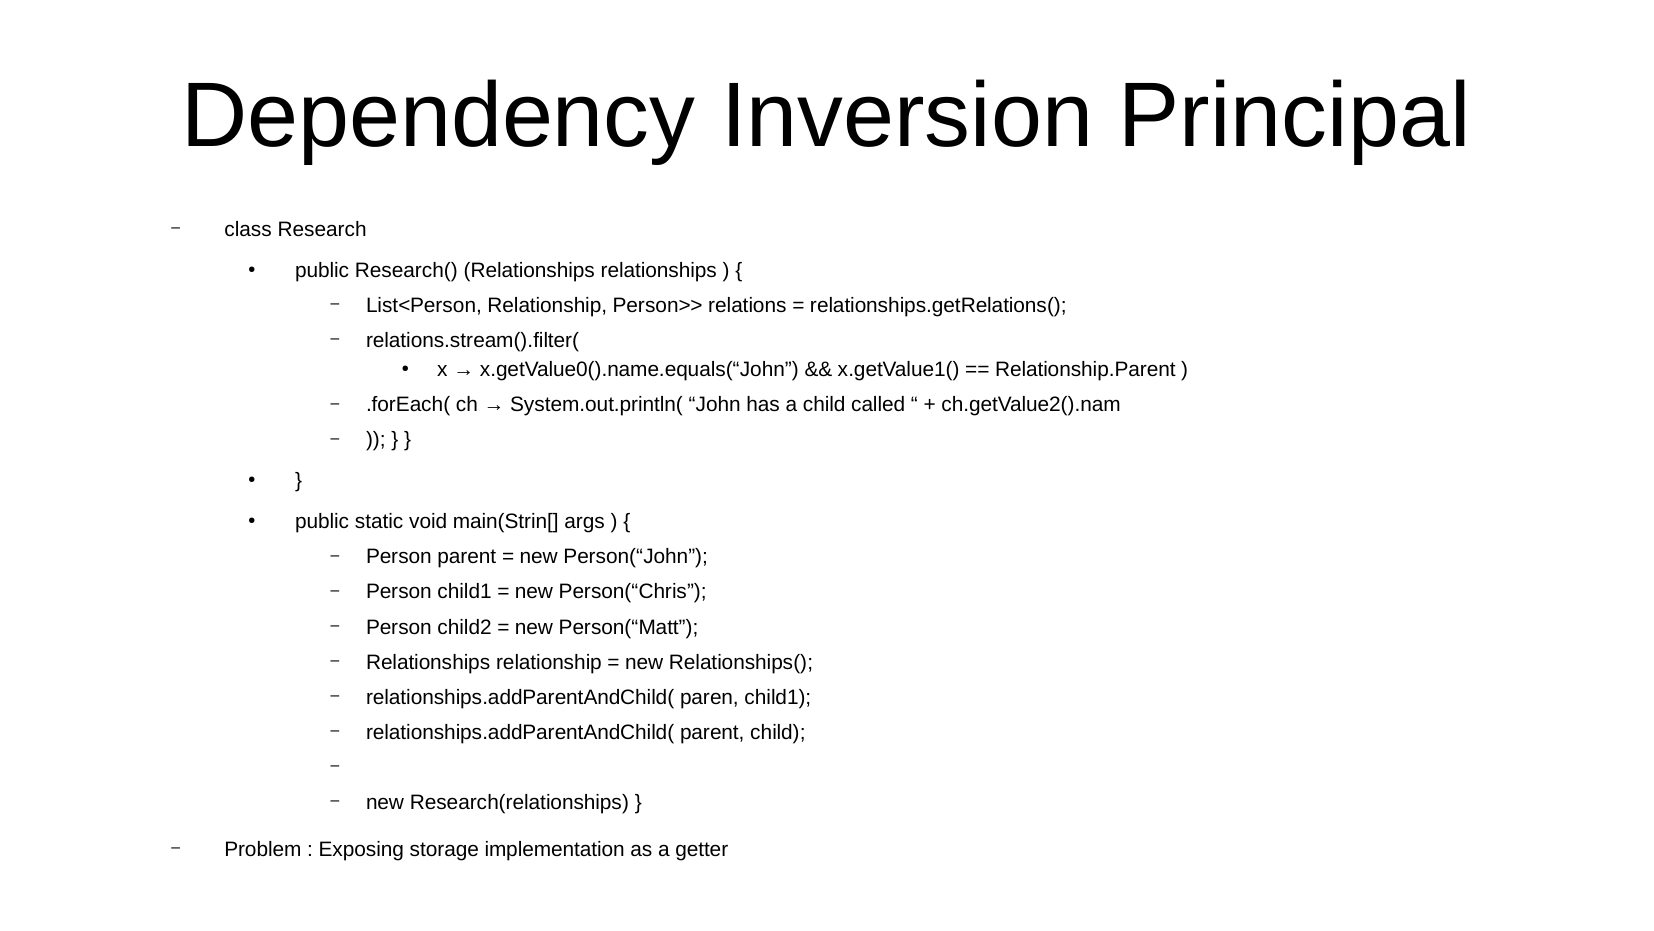

# Dependency Inversion Principal
class Research
public Research() (Relationships relationships ) {
List<Person, Relationship, Person>> relations = relationships.getRelations();
relations.stream().filter(
x → x.getValue0().name.equals(“John”) && x.getValue1() == Relationship.Parent )
.forEach( ch → System.out.println( “John has a child called “ + ch.getValue2().nam
)); } }
}
public static void main(Strin[] args ) {
Person parent = new Person(“John”);
Person child1 = new Person(“Chris”);
Person child2 = new Person(“Matt”);
Relationships relationship = new Relationships();
relationships.addParentAndChild( paren, child1);
relationships.addParentAndChild( parent, child);
new Research(relationships) }
Problem : Exposing storage implementation as a getter